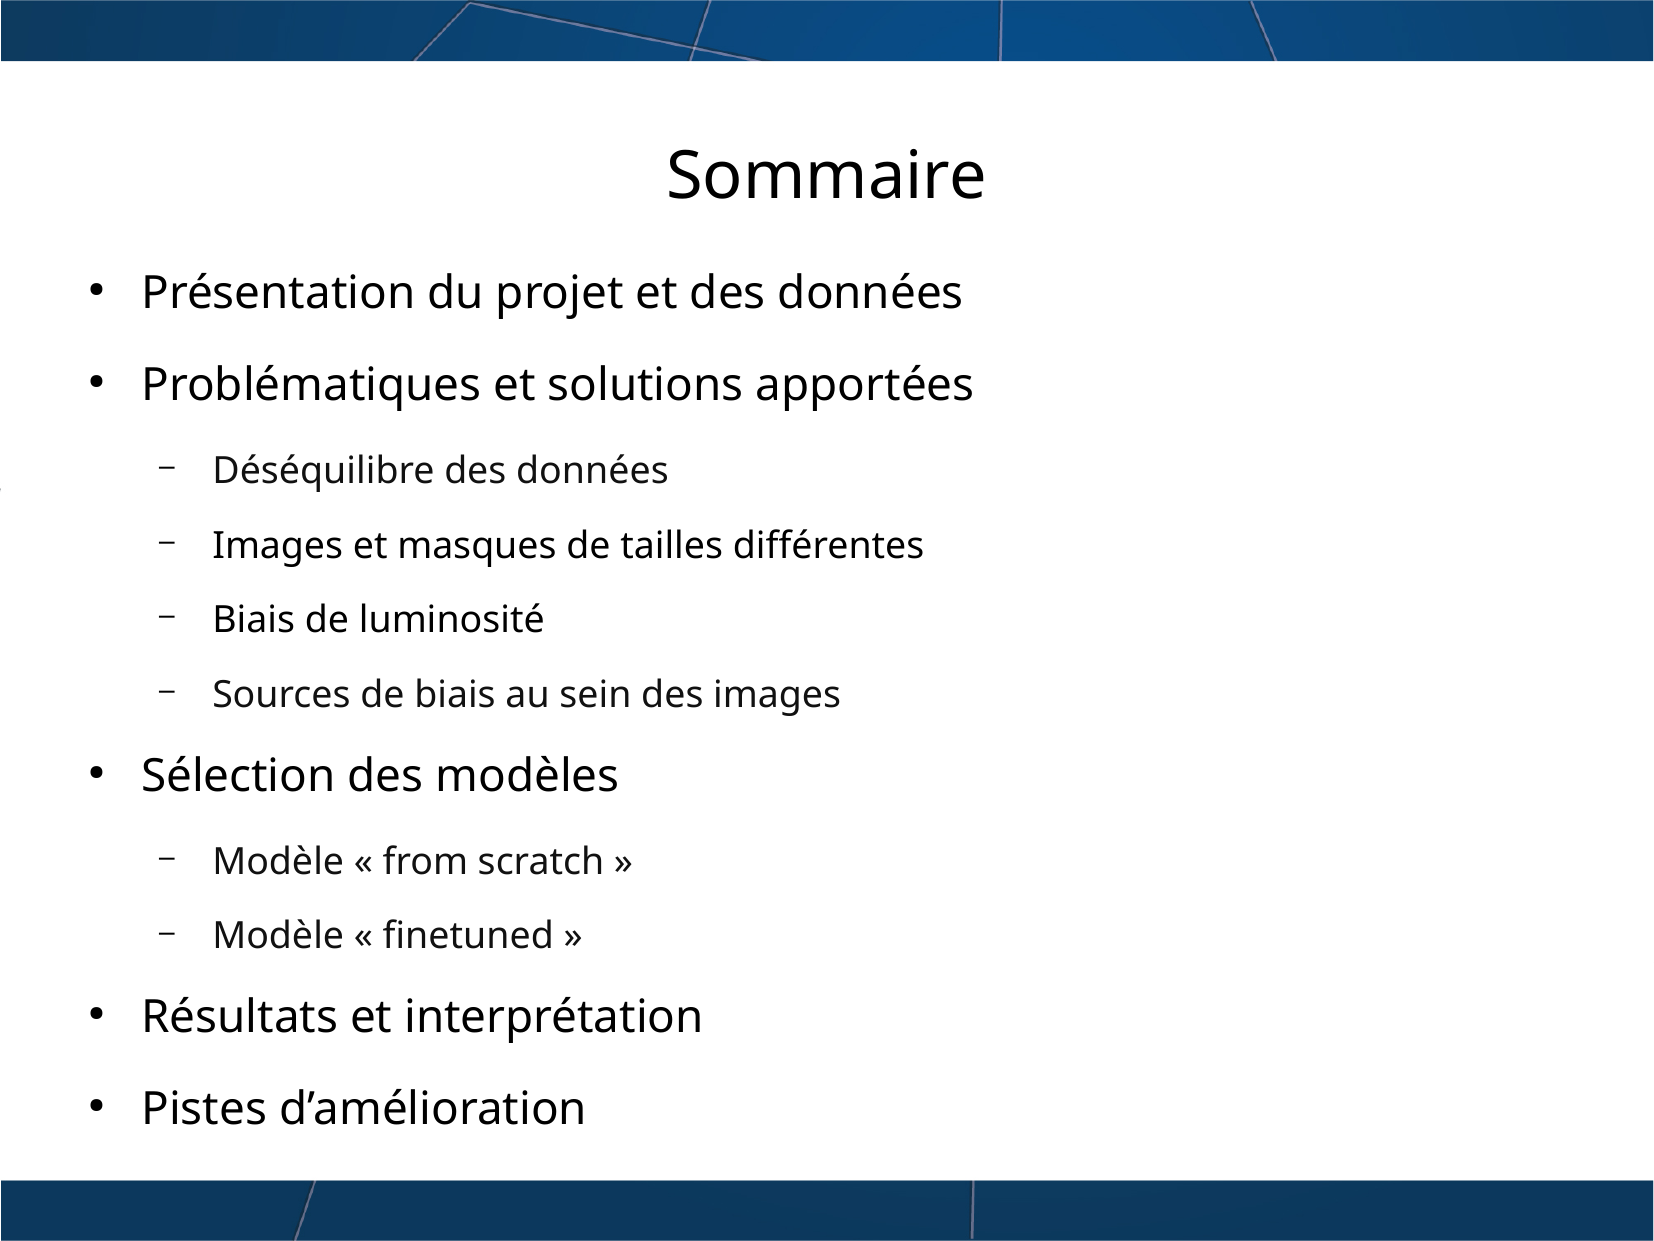

# Sommaire
Présentation du projet et des données
Problématiques et solutions apportées
Déséquilibre des données
Images et masques de tailles différentes
Biais de luminosité
Sources de biais au sein des images
Sélection des modèles
Modèle « from scratch »
Modèle « finetuned »
Résultats et interprétation
Pistes d’amélioration